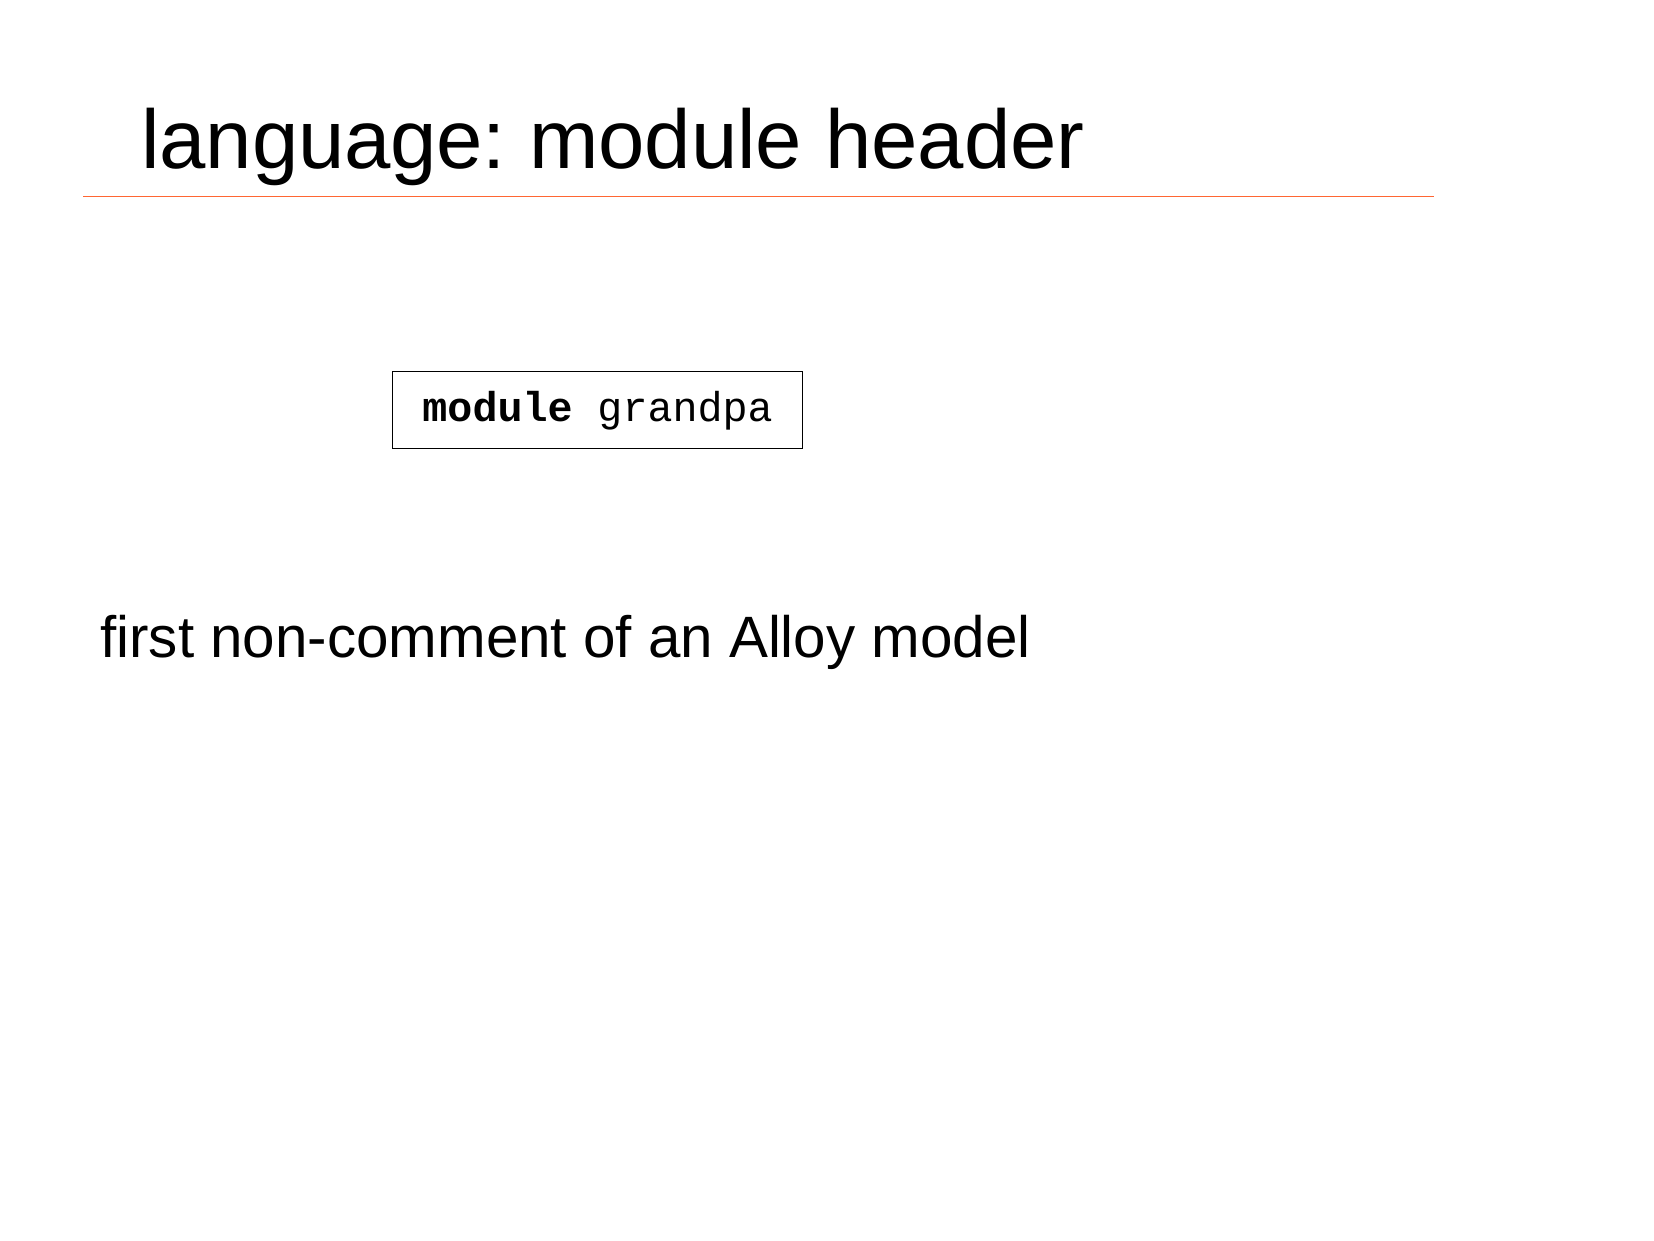

# language: module header
first non-comment of an Alloy model
module grandpa